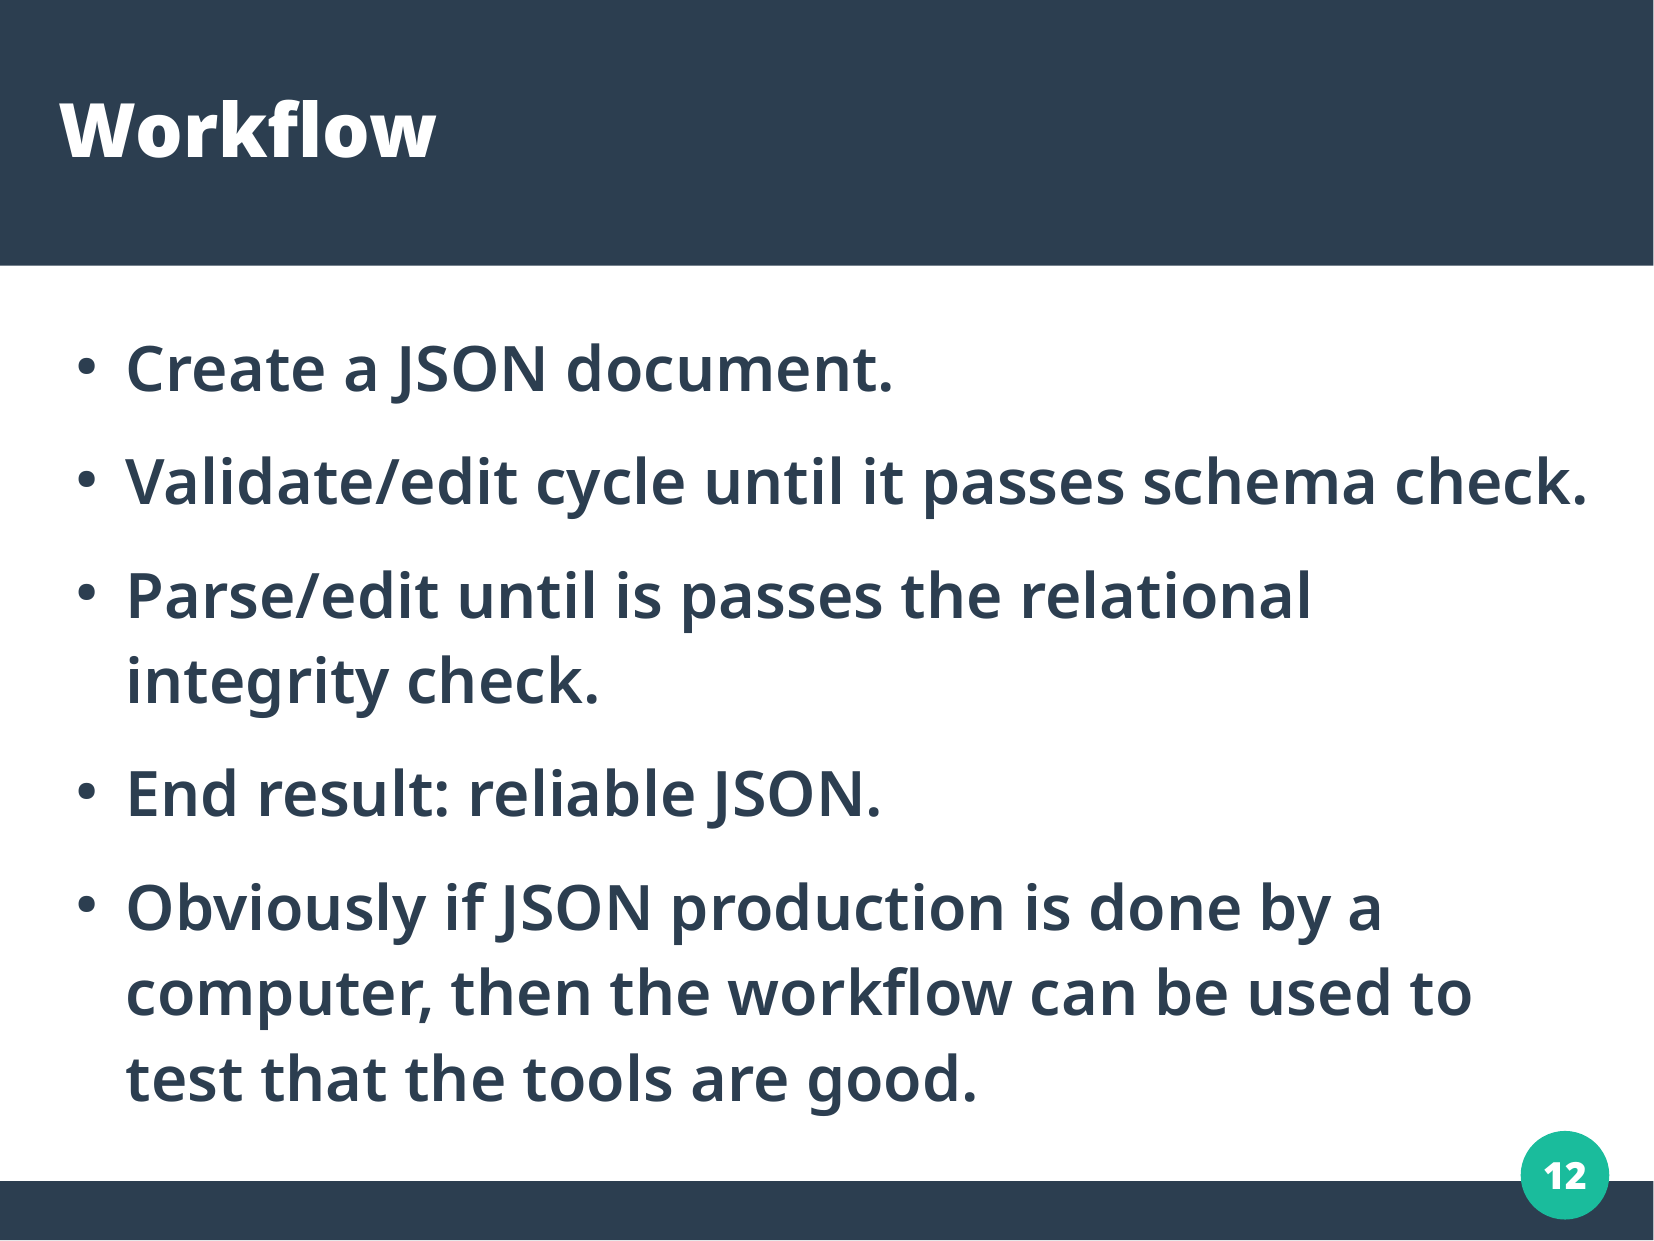

# Workflow
Create a JSON document.
Validate/edit cycle until it passes schema check.
Parse/edit until is passes the relational integrity check.
End result: reliable JSON.
Obviously if JSON production is done by a computer, then the workflow can be used to test that the tools are good.
12